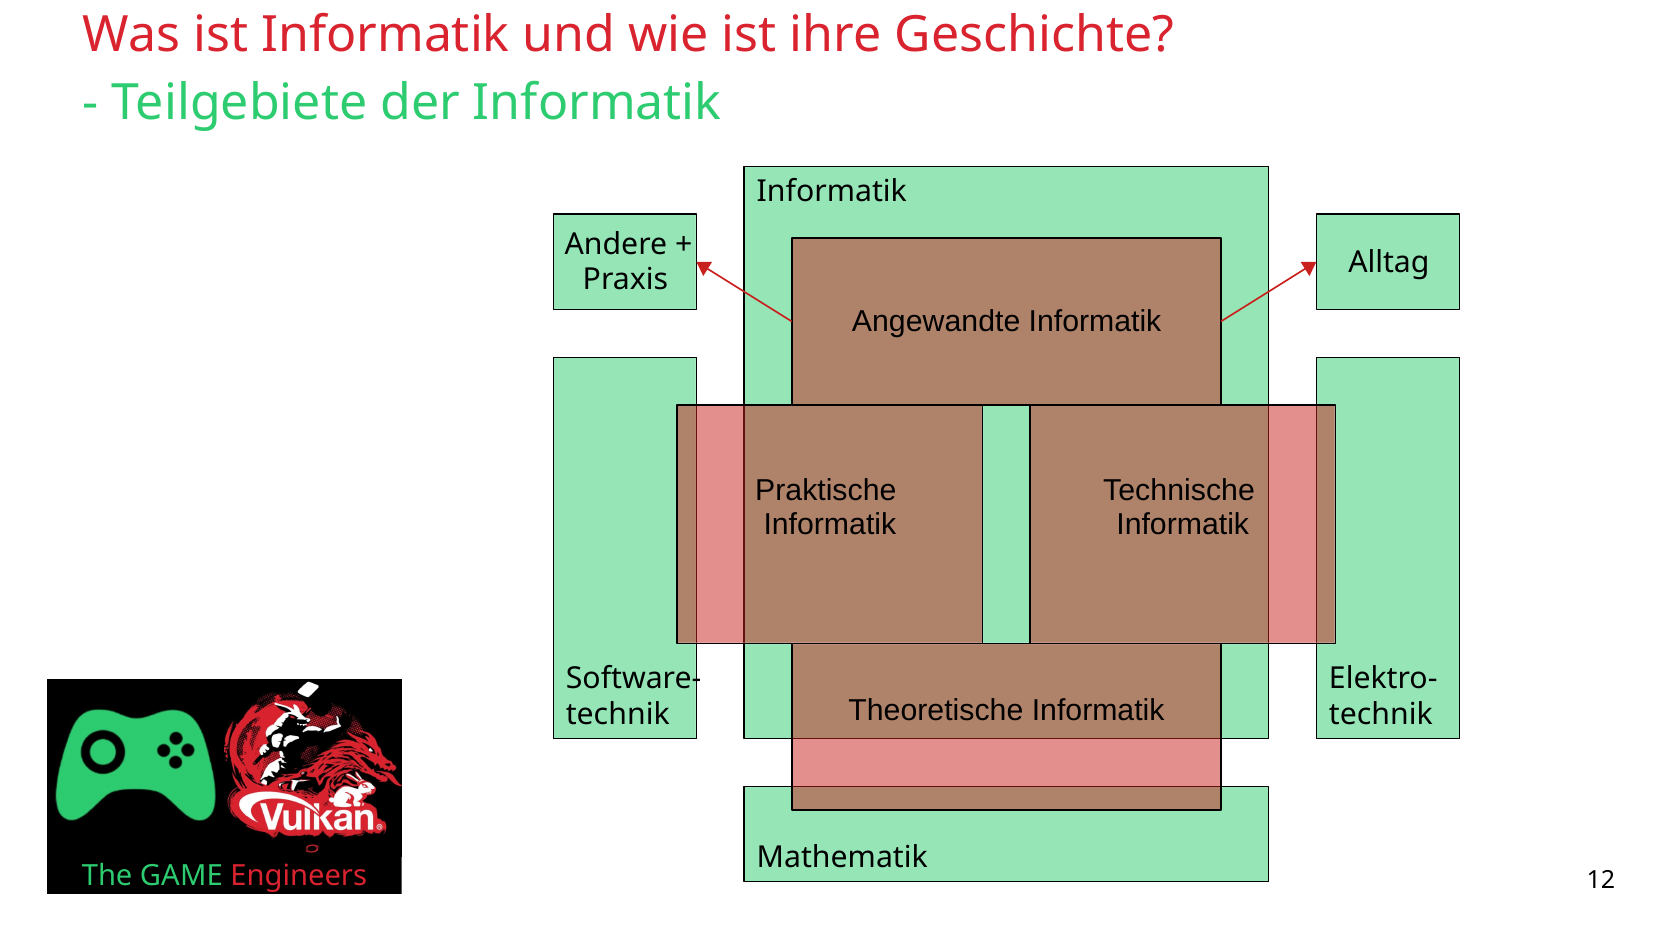

# Was ist Informatik und wie ist ihre Geschichte? - Teilgebiete der Informatik